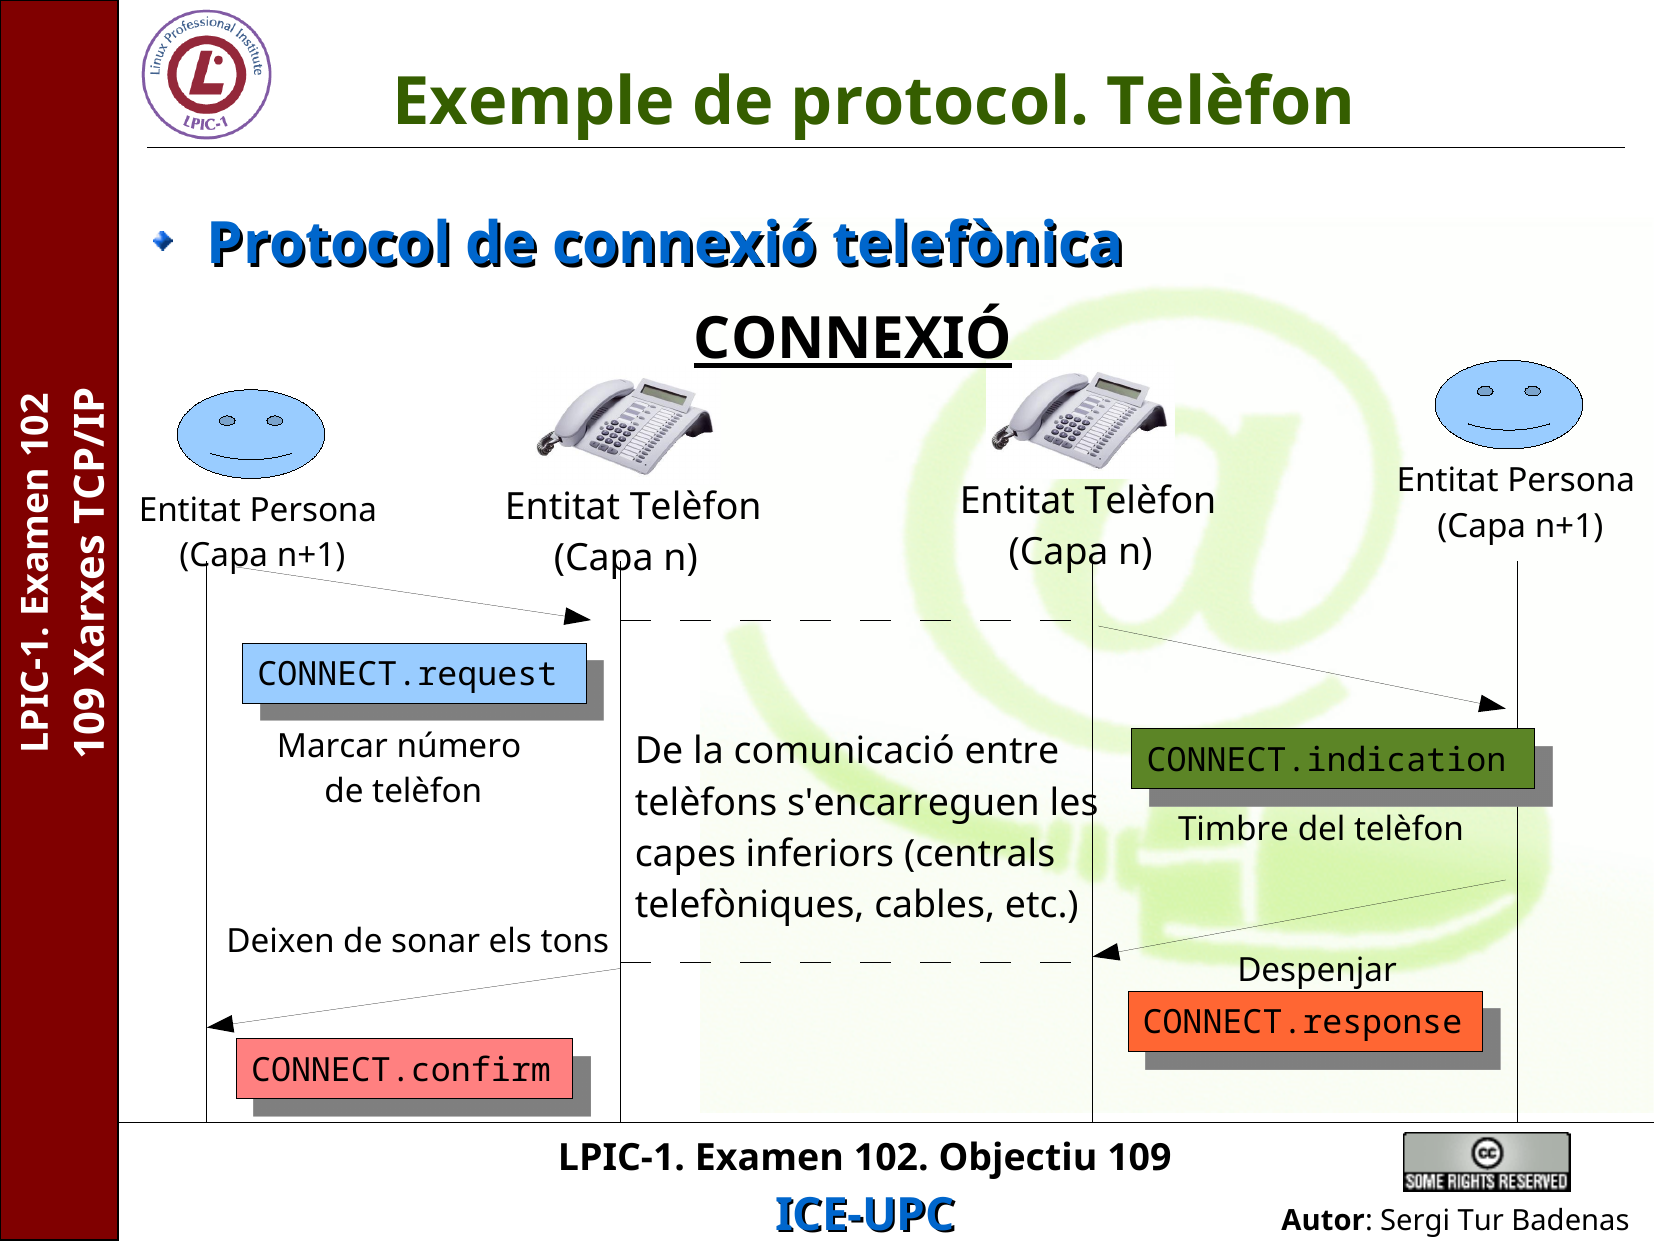

# Exemple de protocol. Telèfon
Protocol de connexió telefònica
CONNEXIÓ
Entitat Telèfon
 (Capa n)
Entitat Persona
(Capa n+1)
Entitat Telèfon
 (Capa n)
Entitat Persona
(Capa n+1)
CONNECT.request
Marcar número
de telèfon
De la comunicació entre
telèfons s'encarreguen les
capes inferiors (centrals
telefòniques, cables, etc.)
CONNECT.indication
Timbre del telèfon
Deixen de sonar els tons
Despenjar
CONNECT.response
CONNECT.confirm